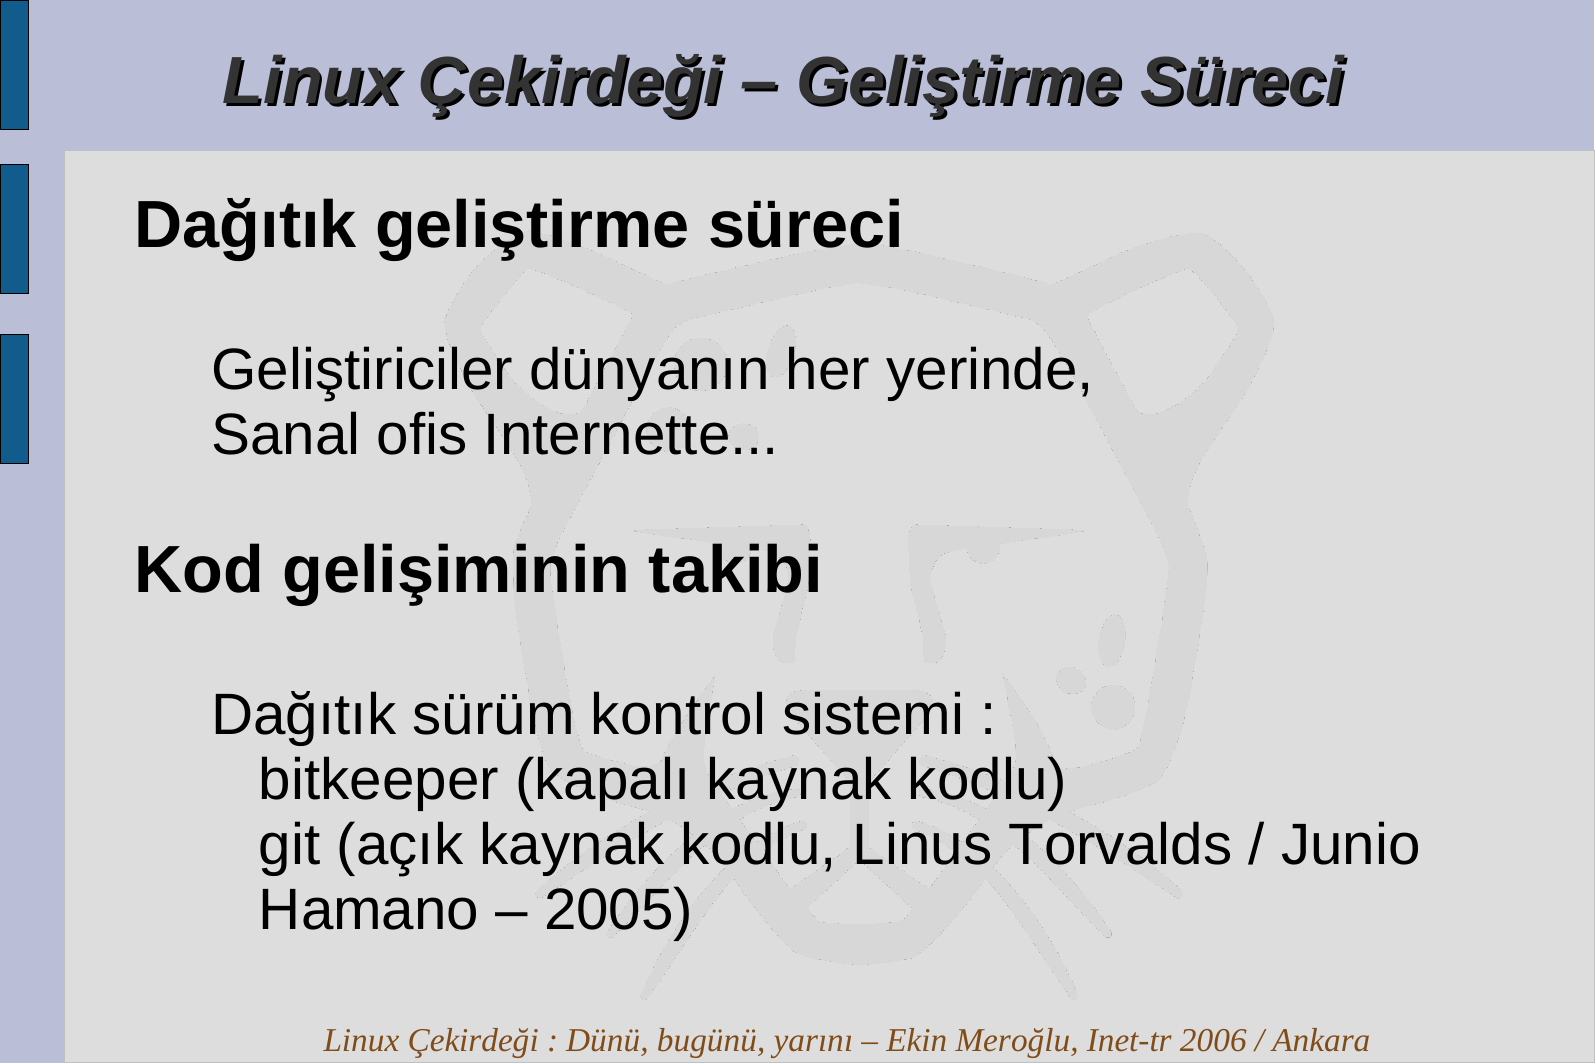

# Linux Çekirdeği – Geliştirme Süreci
Dağıtık geliştirme süreci
Geliştiriciler dünyanın her yerinde,
Sanal ofis Internette...
Kod gelişiminin takibi
Dağıtık sürüm kontrol sistemi :
bitkeeper (kapalı kaynak kodlu)
git (açık kaynak kodlu, Linus Torvalds / Junio Hamano – 2005)